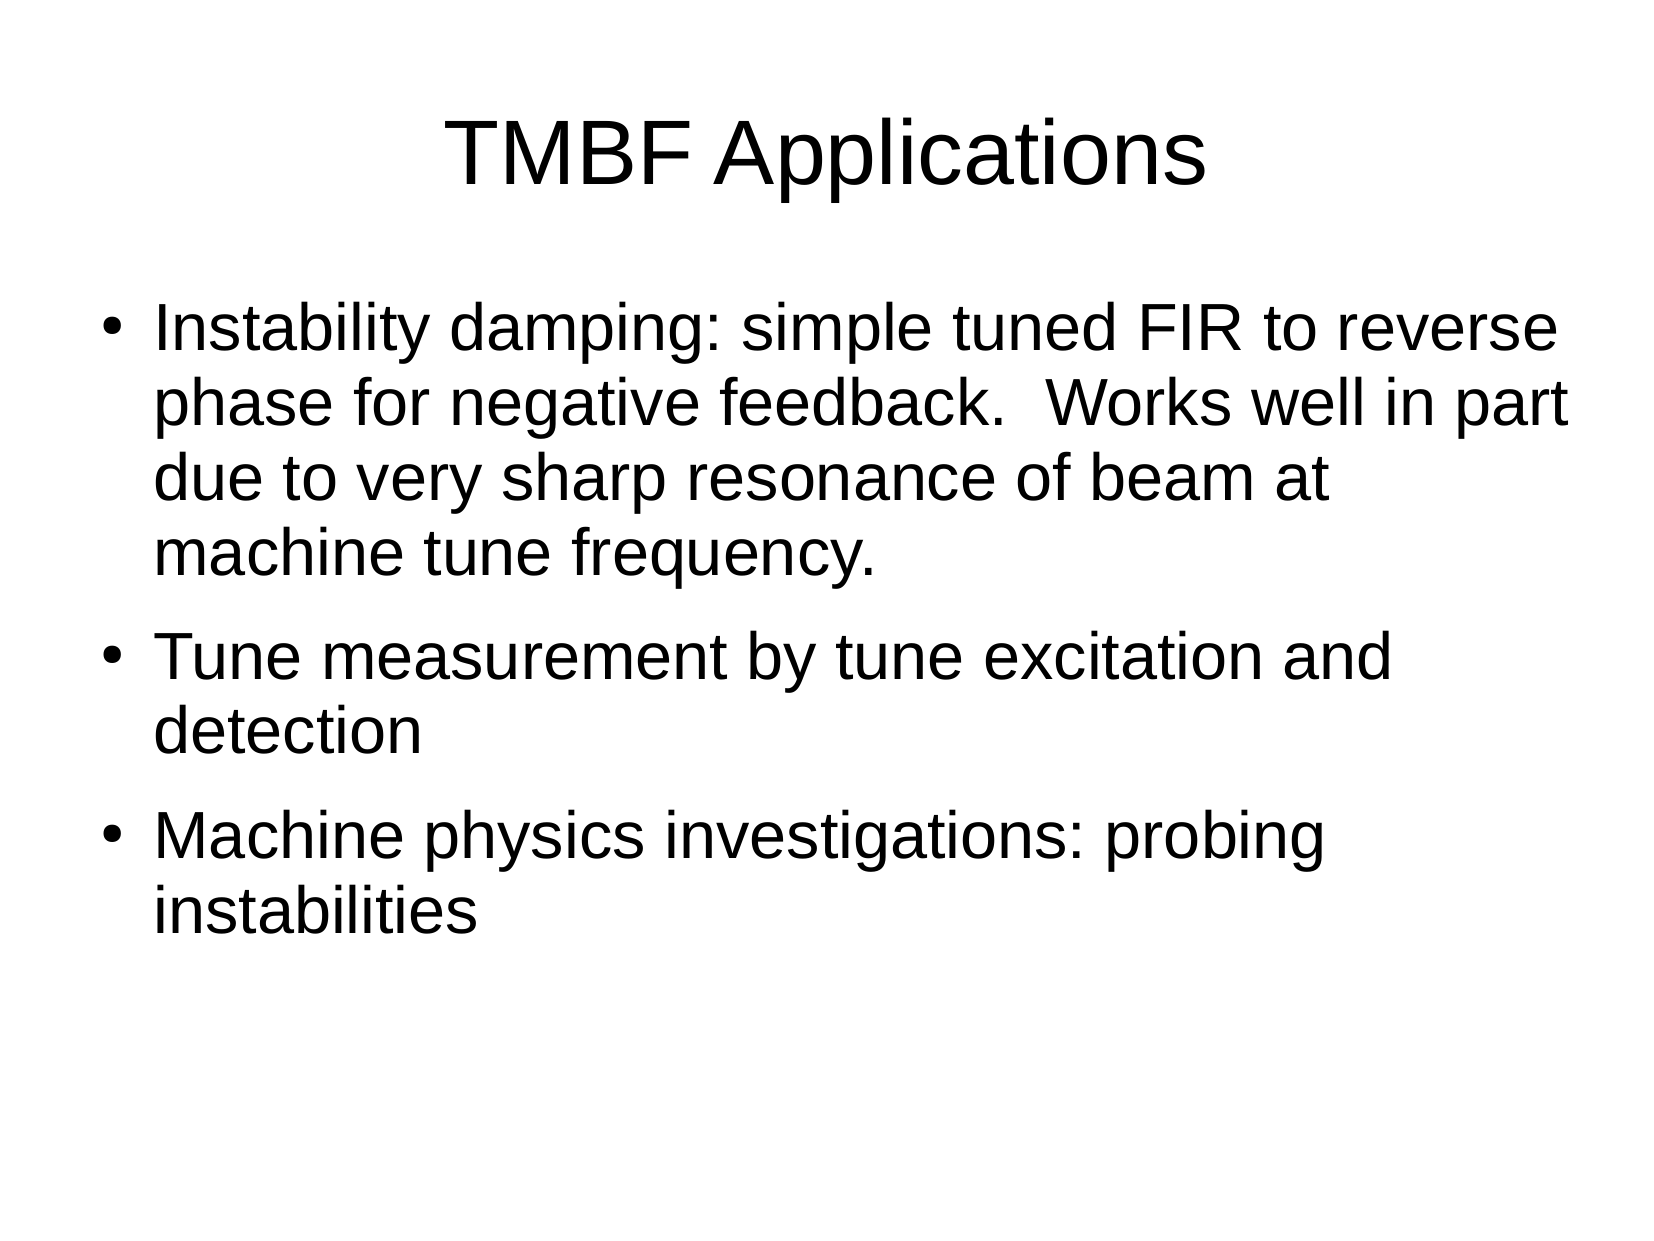

# TMBF Applications
Instability damping: simple tuned FIR to reverse phase for negative feedback. Works well in part due to very sharp resonance of beam at machine tune frequency.
Tune measurement by tune excitation and detection
Machine physics investigations: probing instabilities